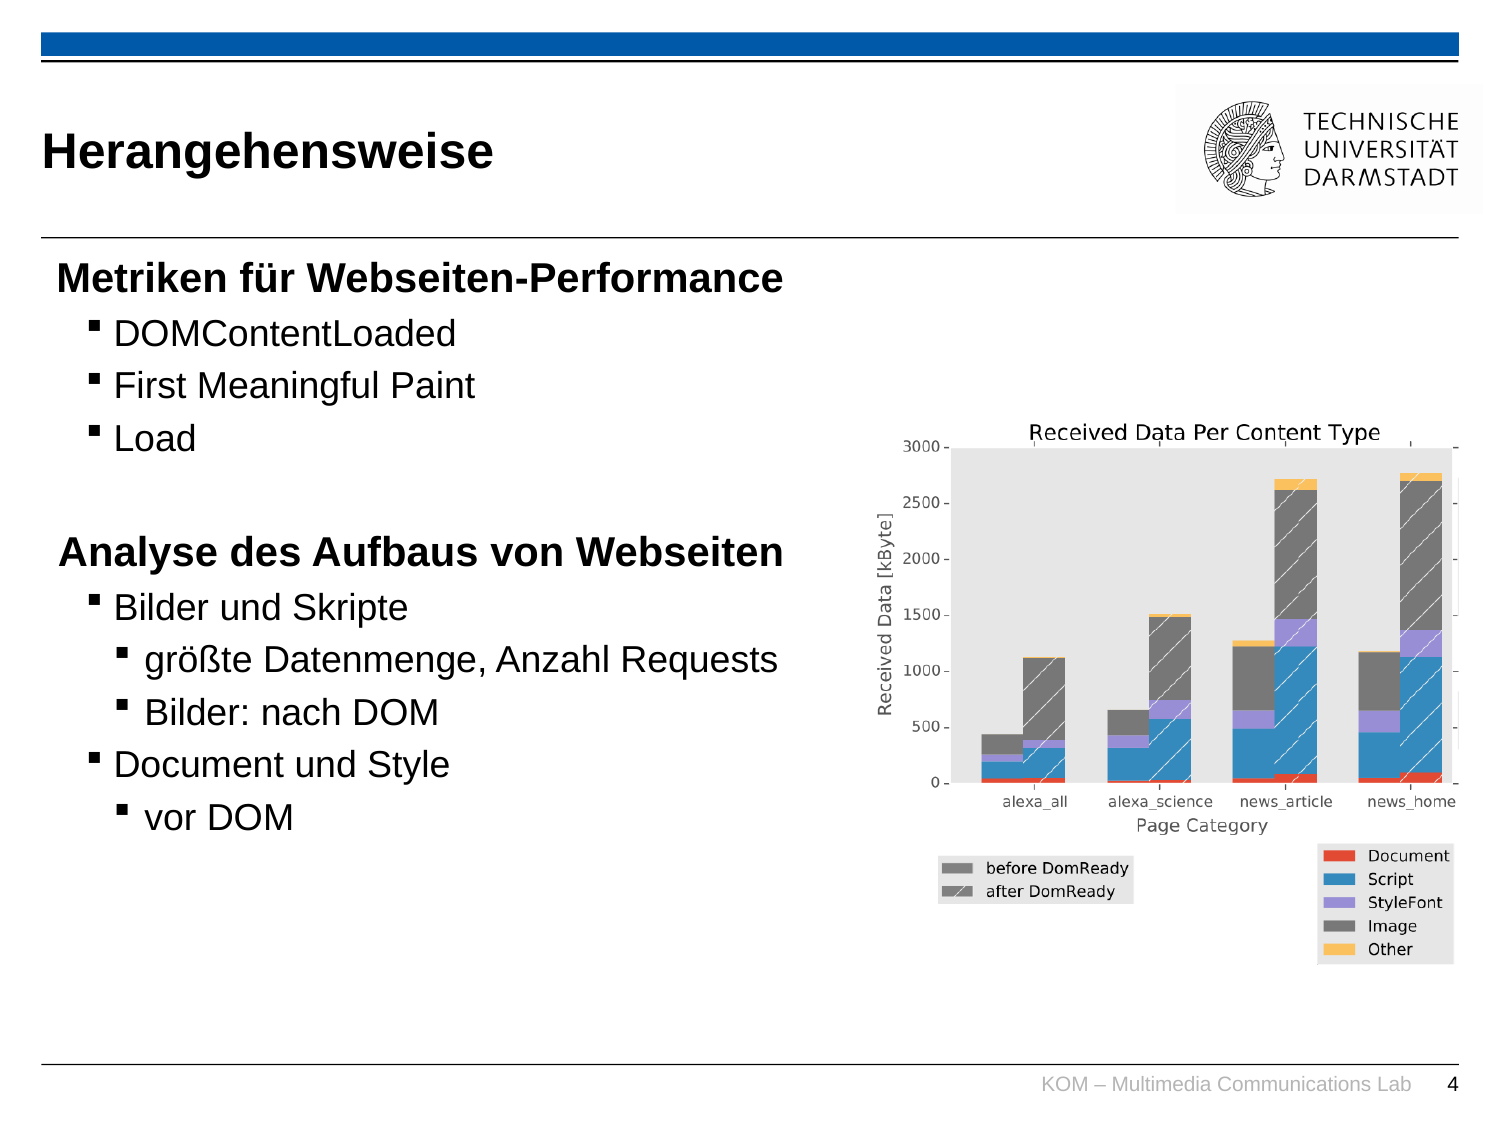

Herangehensweise
# Metriken für Webseiten-Performance
DOMContentLoaded
First Meaningful Paint
Load
Analyse des Aufbaus von Webseiten
Bilder und Skripte
größte Datenmenge, Anzahl Requests
Bilder: nach DOM
Document und Style
vor DOM